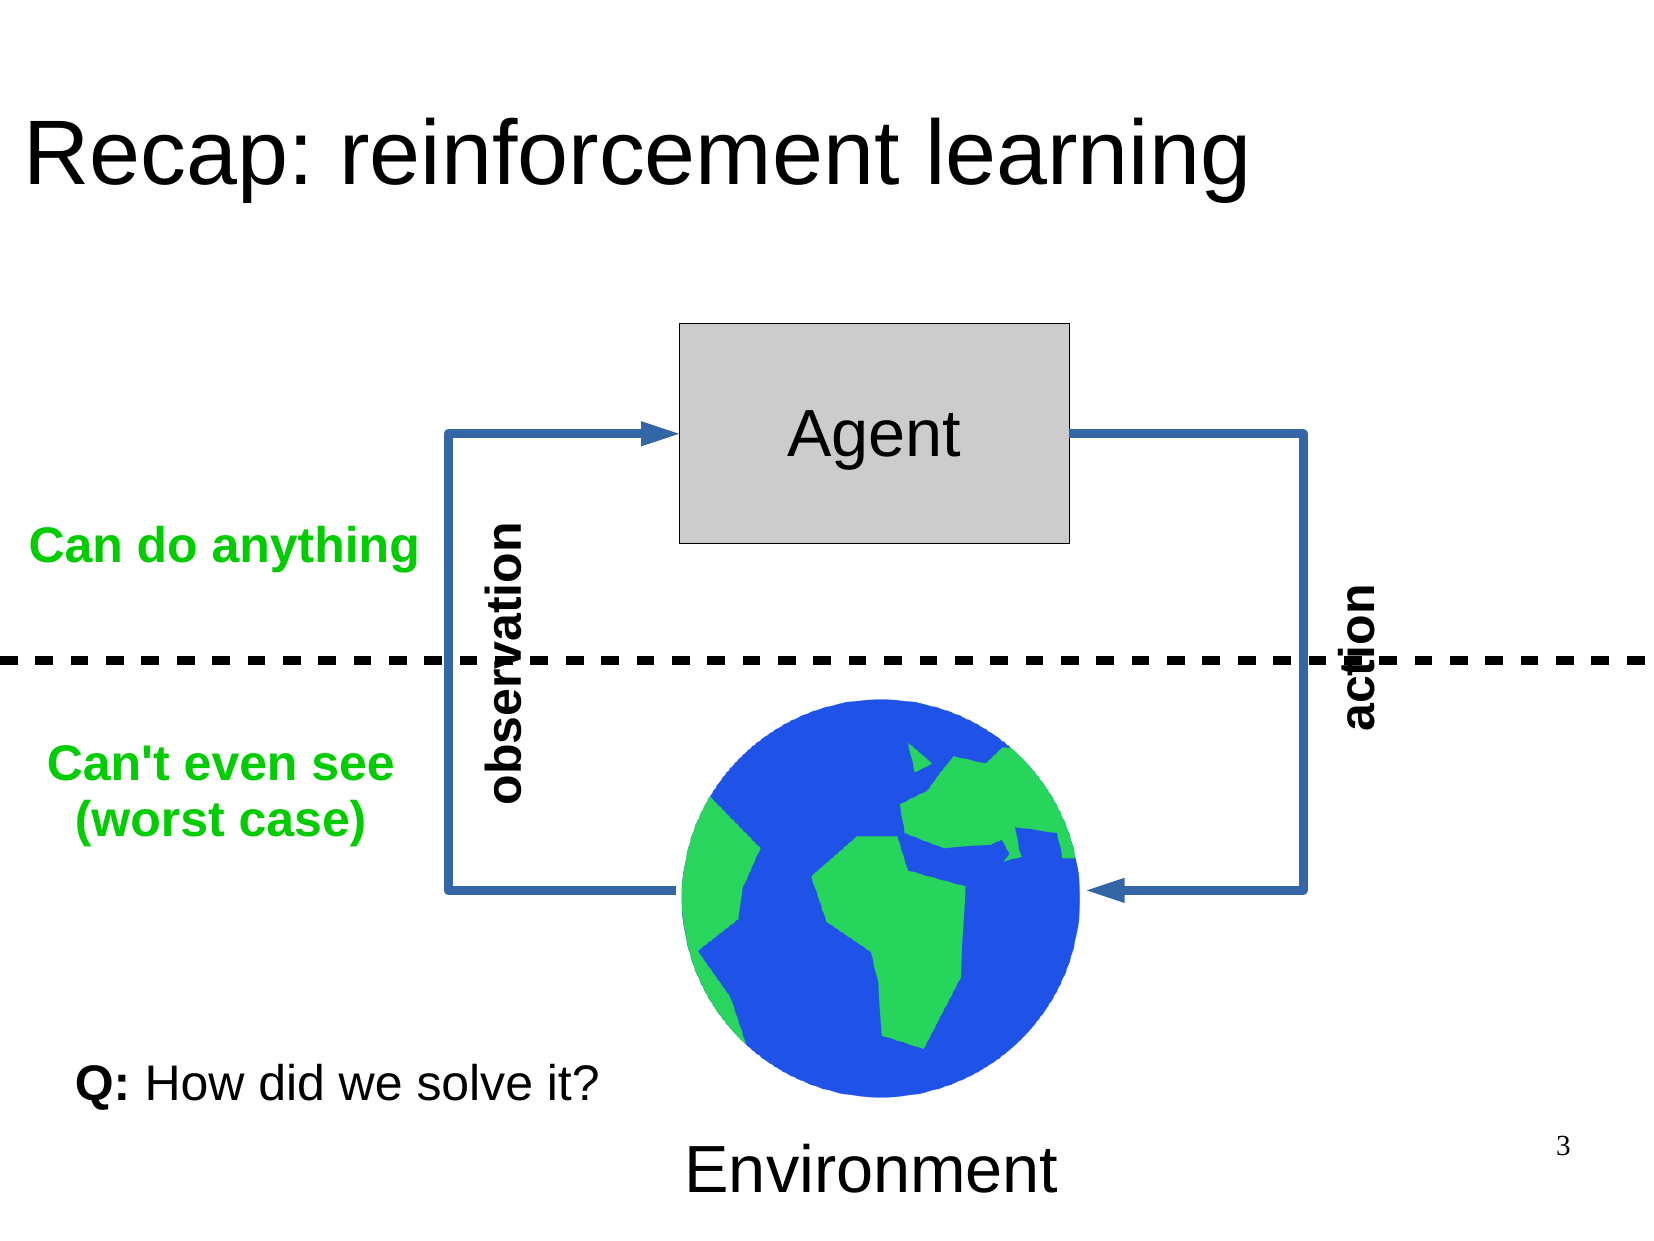

# Recap: reinforcement learning
Agent
Can do anything
action
observation
Can't even see
(worst case)
Q: How did we solve it?
Environment
3